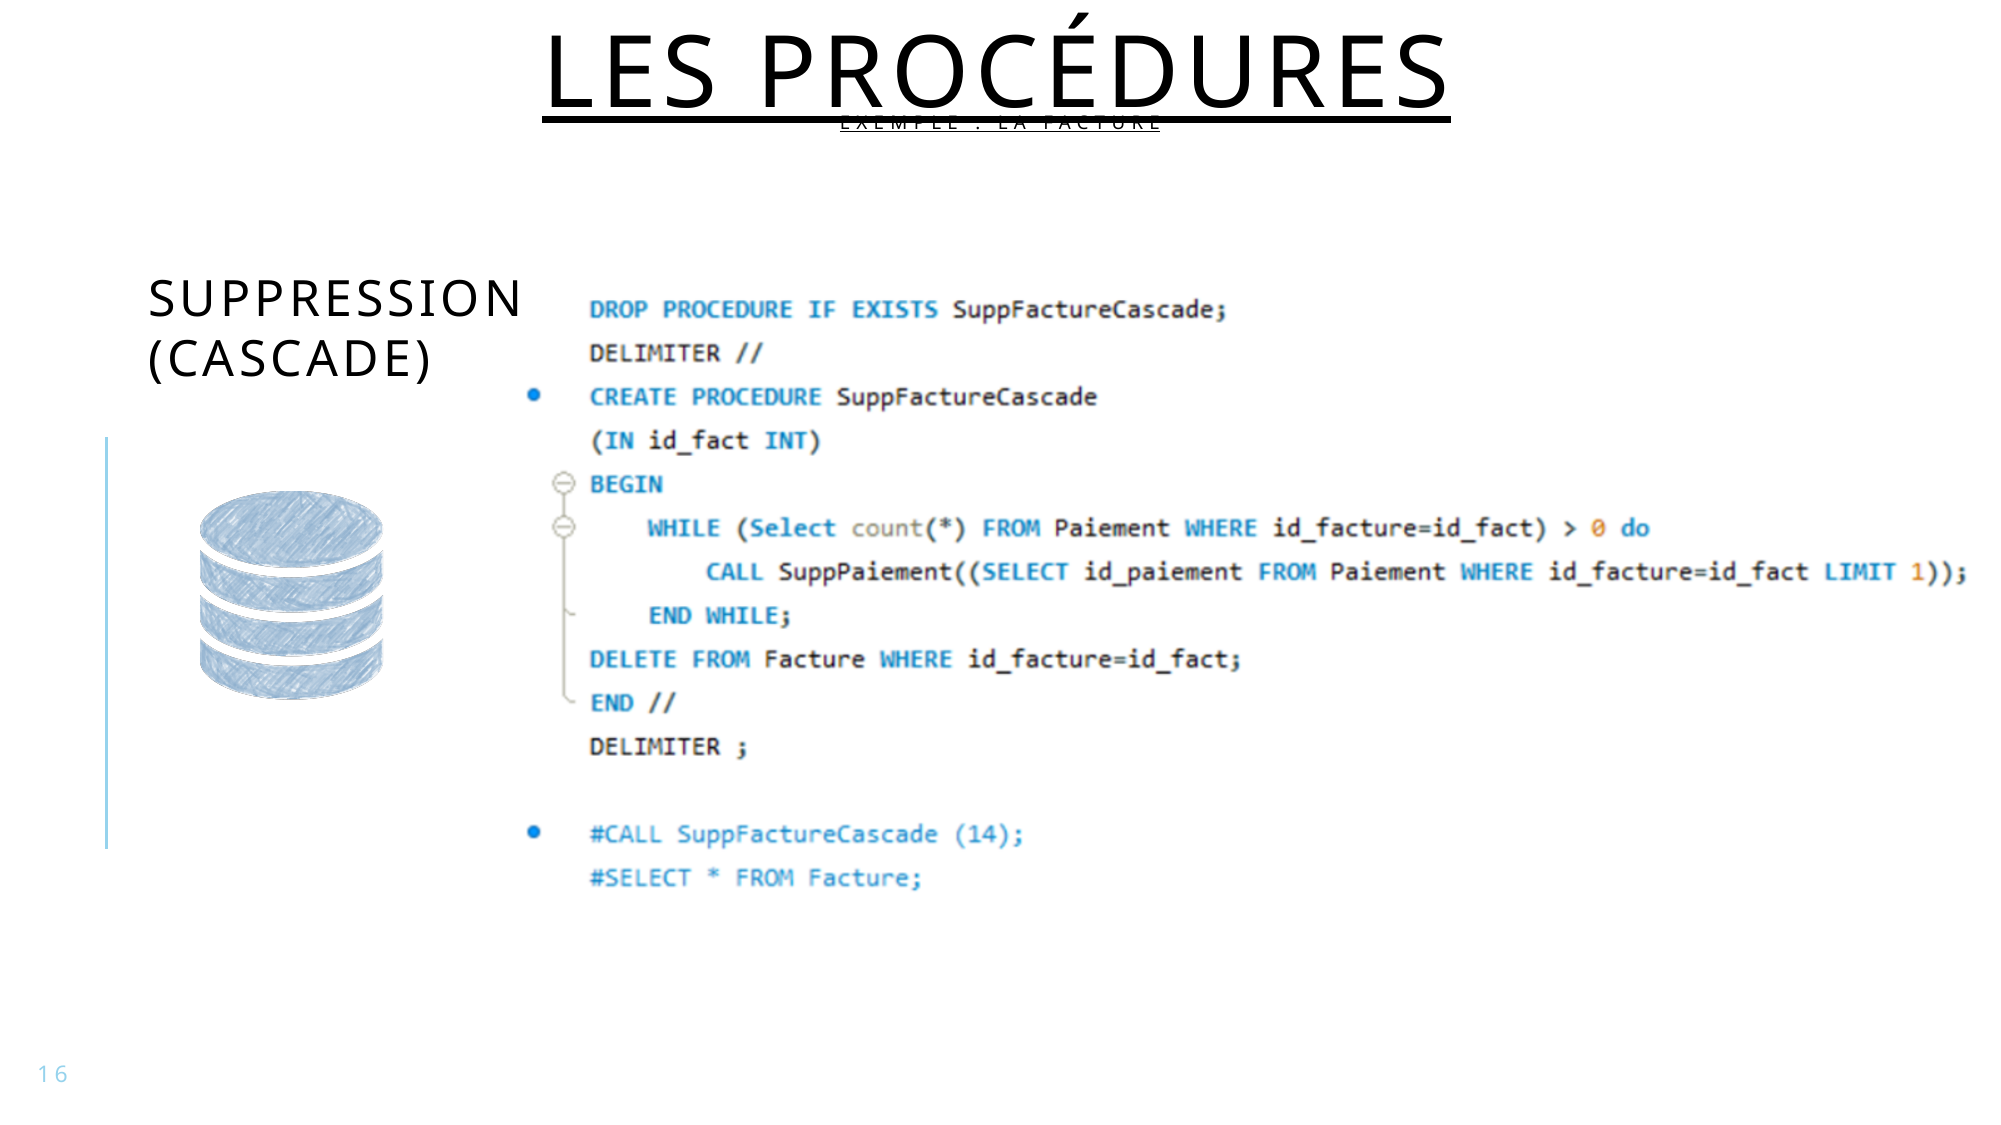

# Les procédures
exemple : La facture
SUPPRESSION (CASCADE)
16